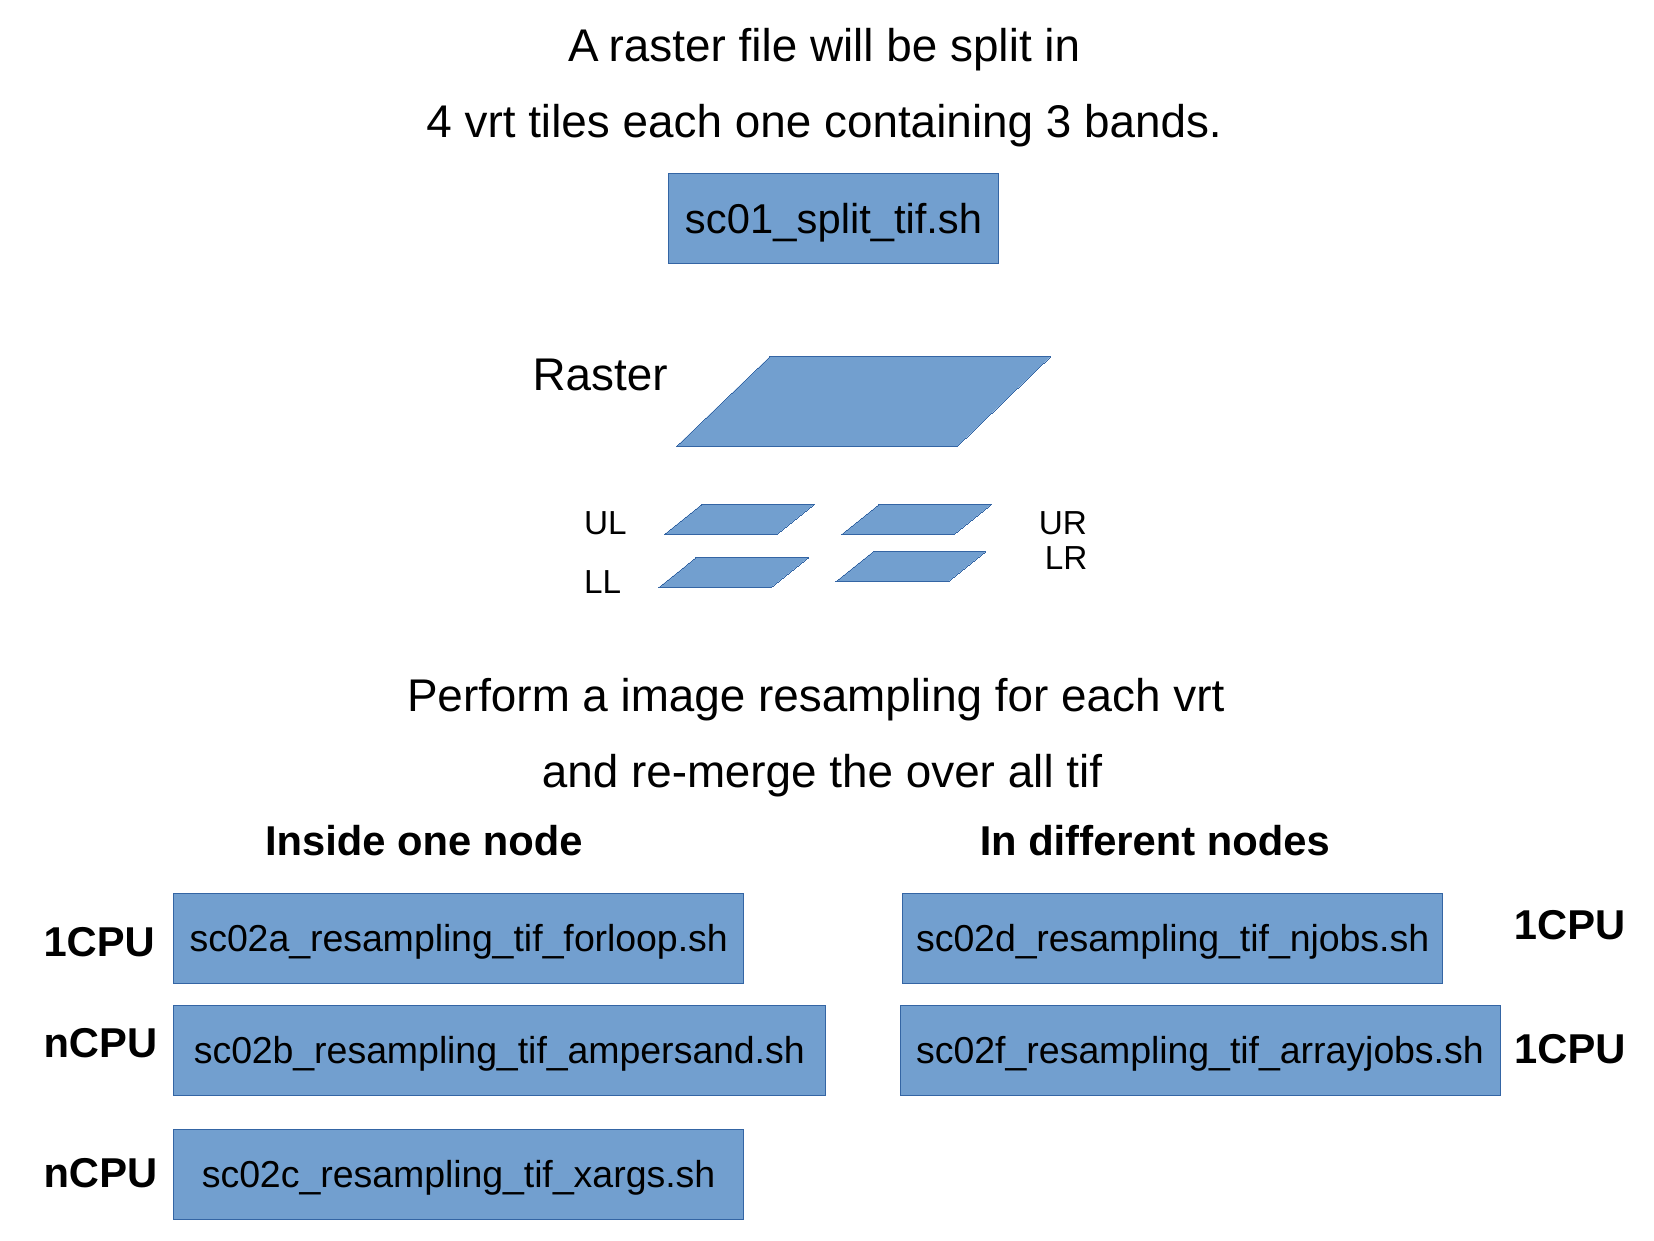

A raster file will be split in
4 vrt tiles each one containing 3 bands.
sc01_split_tif.sh
Raster
UL
UR
LR
LL
Perform a image resampling for each vrt
and re-merge the over all tif
Inside one node
In different nodes
sc02a_resampling_tif_forloop.sh
sc02d_resampling_tif_njobs.sh
1CPU
1CPU
sc02b_resampling_tif_ampersand.sh
sc02f_resampling_tif_arrayjobs.sh
nCPU
1CPU
sc02c_resampling_tif_xargs.sh
nCPU